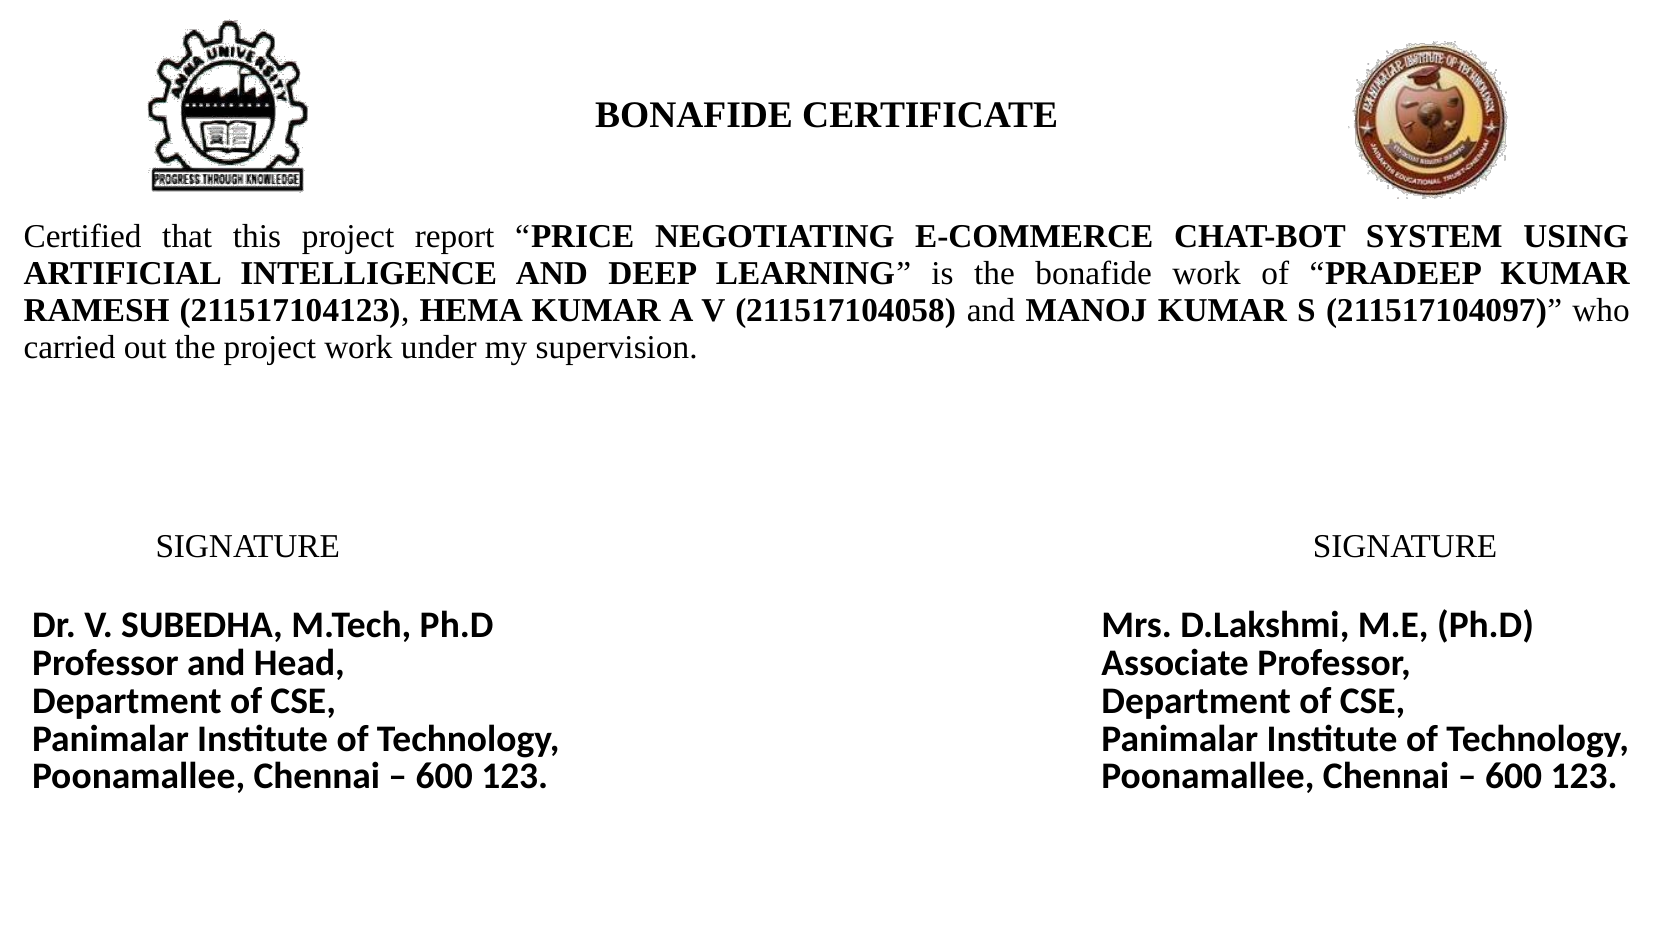

# BONAFIDE CERTIFICATE
Certified that this project report “PRICE NEGOTIATING E-COMMERCE CHAT-BOT SYSTEM USING ARTIFICIAL INTELLIGENCE AND DEEP LEARNING” is the bonafide work of “PRADEEP KUMAR RAMESH (211517104123), HEMA KUMAR A V (211517104058) and MANOJ KUMAR S (211517104097)” who carried out the project work under my supervision.
 SIGNATURE SIGNATURE
Dr. V. SUBEDHA, M.Tech, Ph.D
Professor and Head,
Department of CSE,
Panimalar Institute of Technology,
Poonamallee, Chennai – 600 123.
Mrs. D.Lakshmi, M.E, (Ph.D)
Associate Professor,
Department of CSE,
Panimalar Institute of Technology,
Poonamallee, Chennai – 600 123.